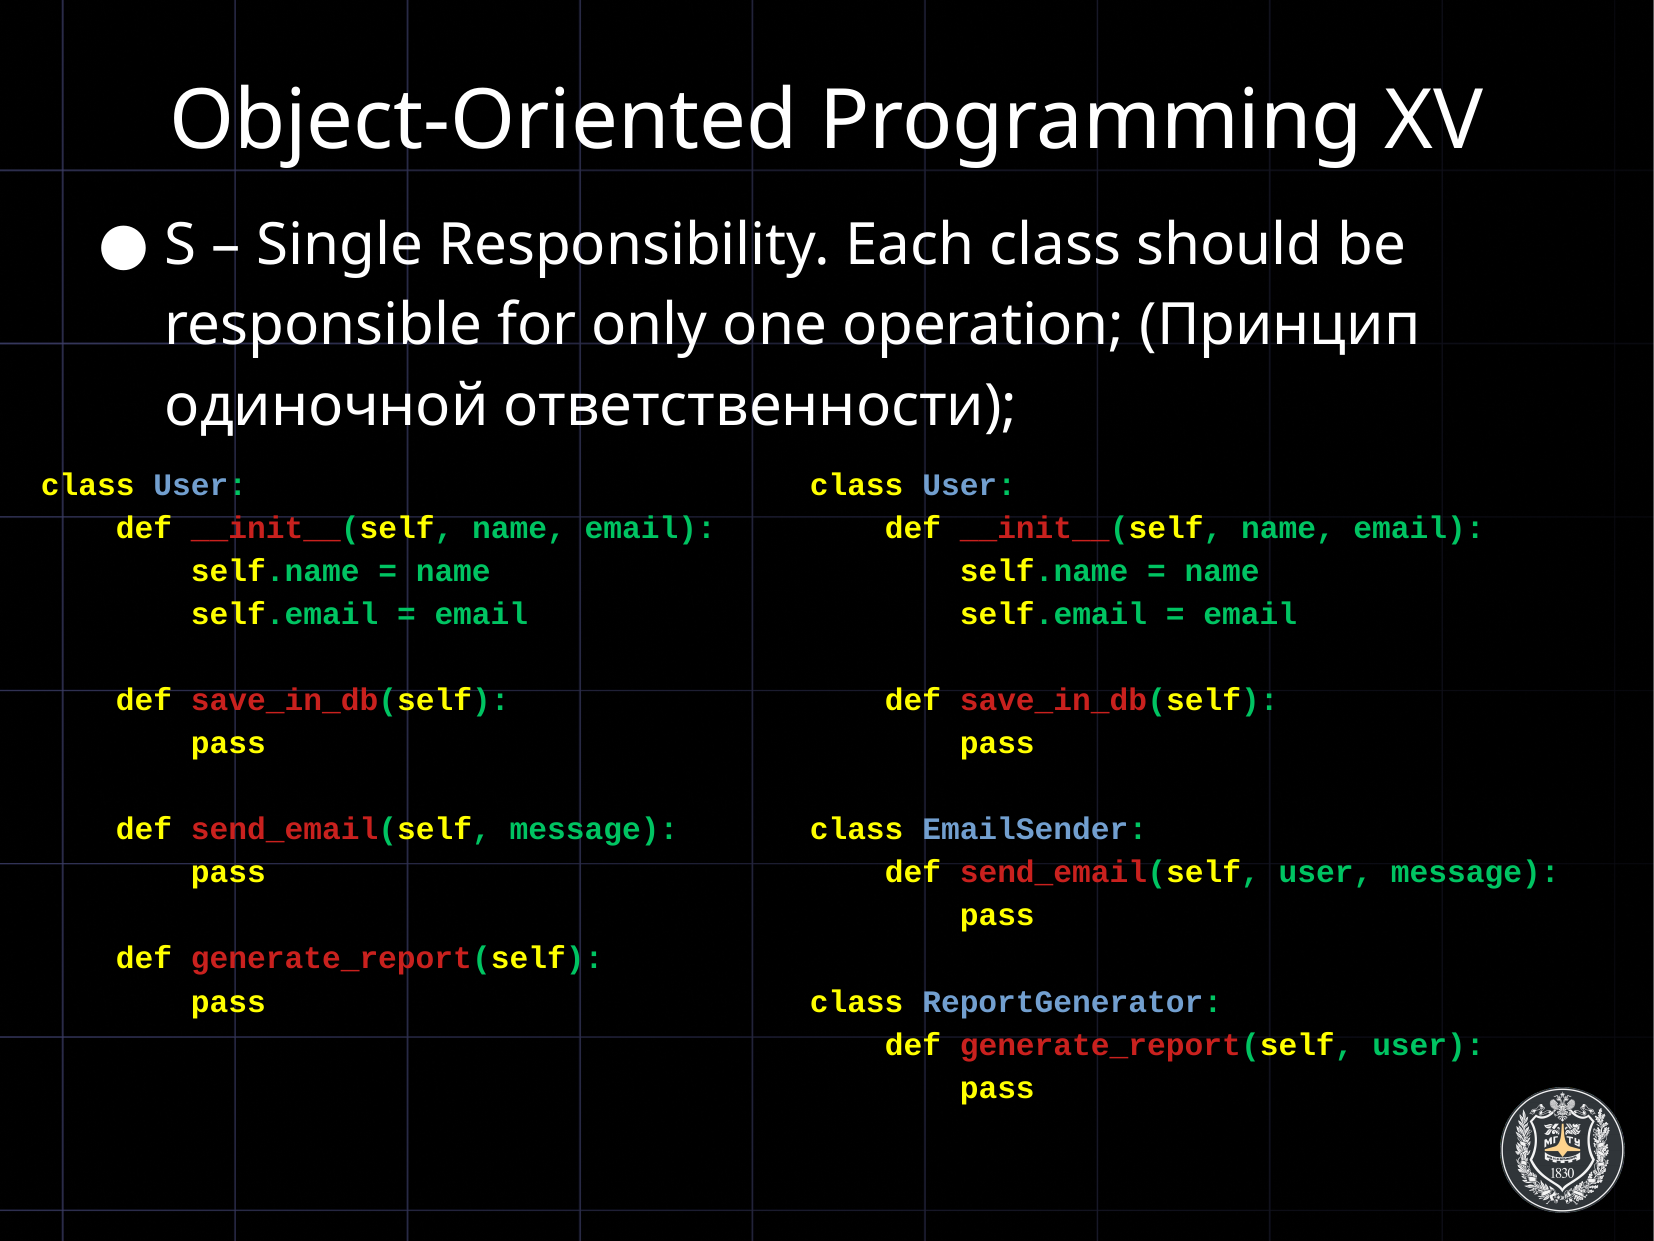

Object-Oriented Programming XV
S – Single Responsibility. Each class should be responsible for only one operation; (Принцип одиночной ответственности);
class User:
 def __init__(self, name, email):
 self.name = name
 self.email = email
 def save_in_db(self):
 pass
 def send_email(self, message):
 pass
 def generate_report(self):
 pass
class User:
 def __init__(self, name, email):
 self.name = name
 self.email = email
 def save_in_db(self):
pass
class EmailSender:
 def send_email(self, user, message):
pass
class ReportGenerator:
 def generate_report(self, user):
pass